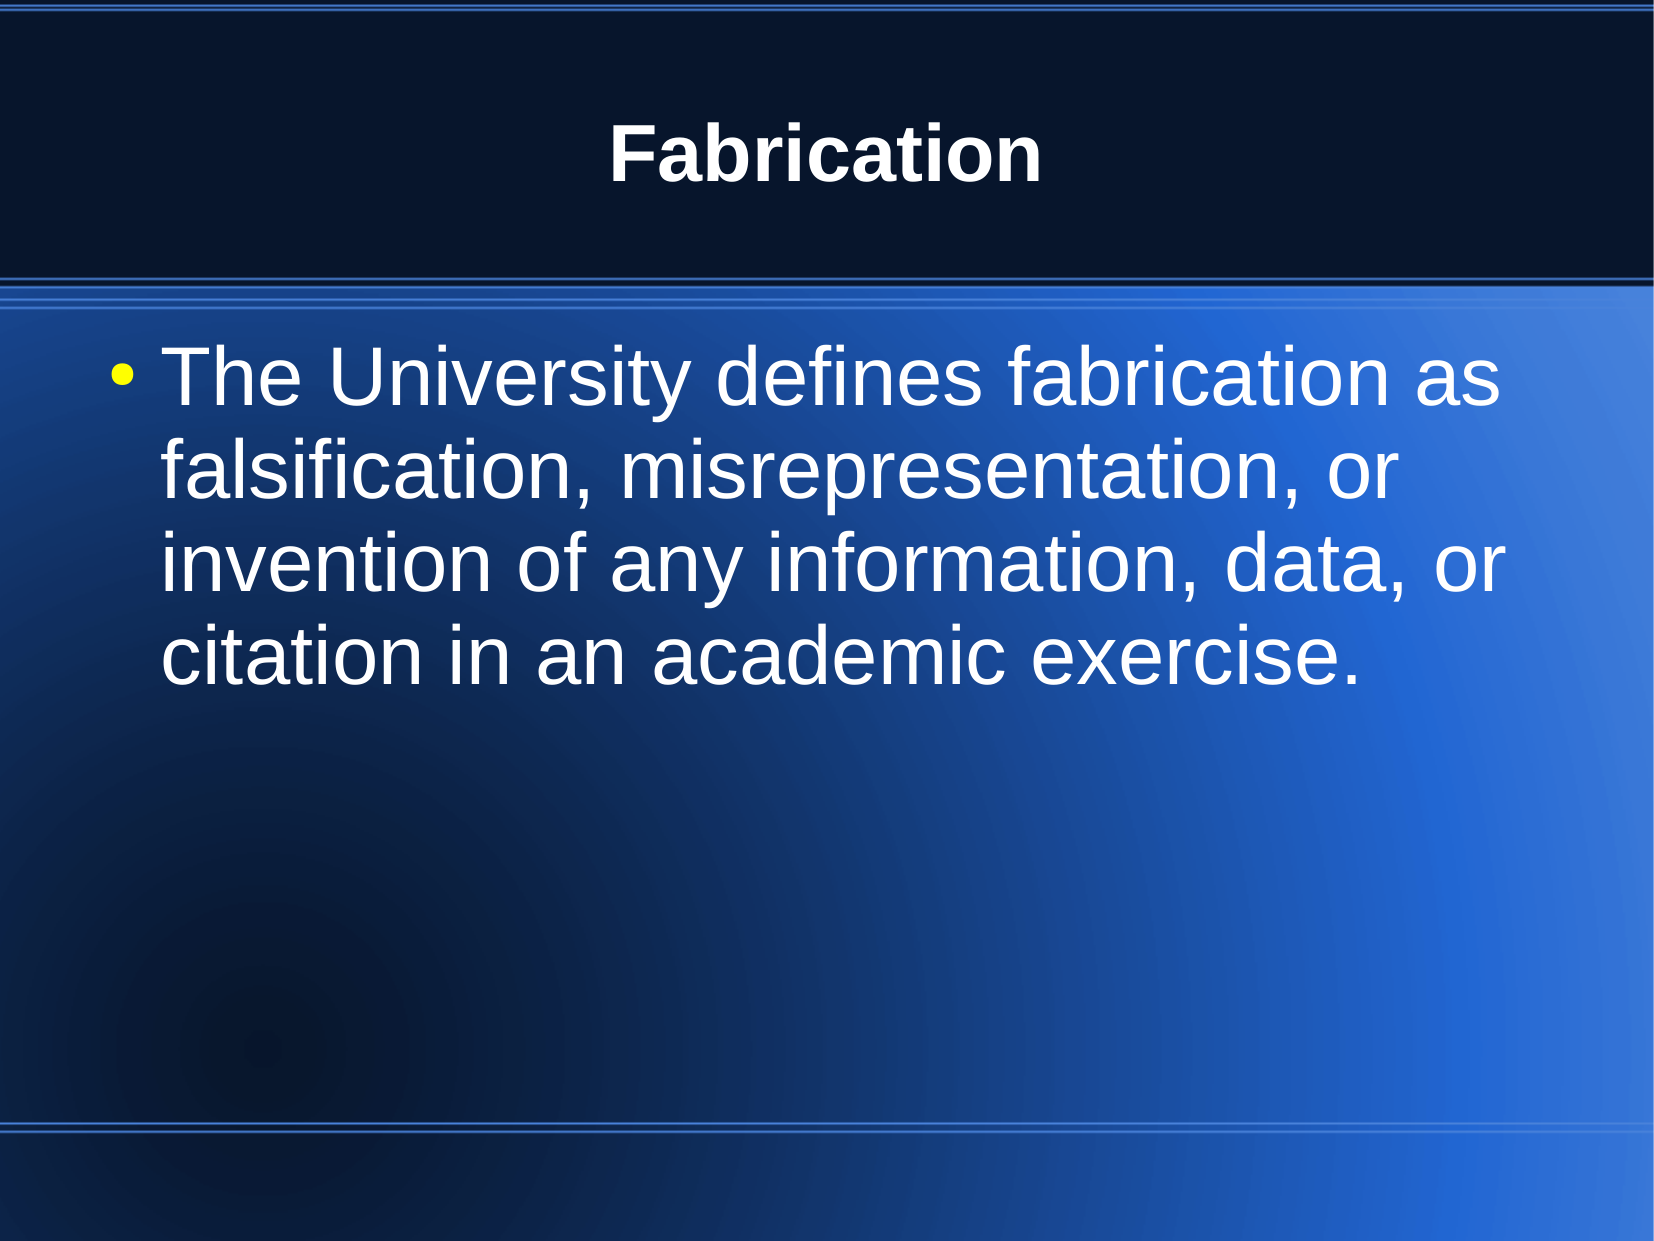

# Fabrication
The University defines fabrication as falsification, misrepresentation, or invention of any information, data, or citation in an academic exercise.